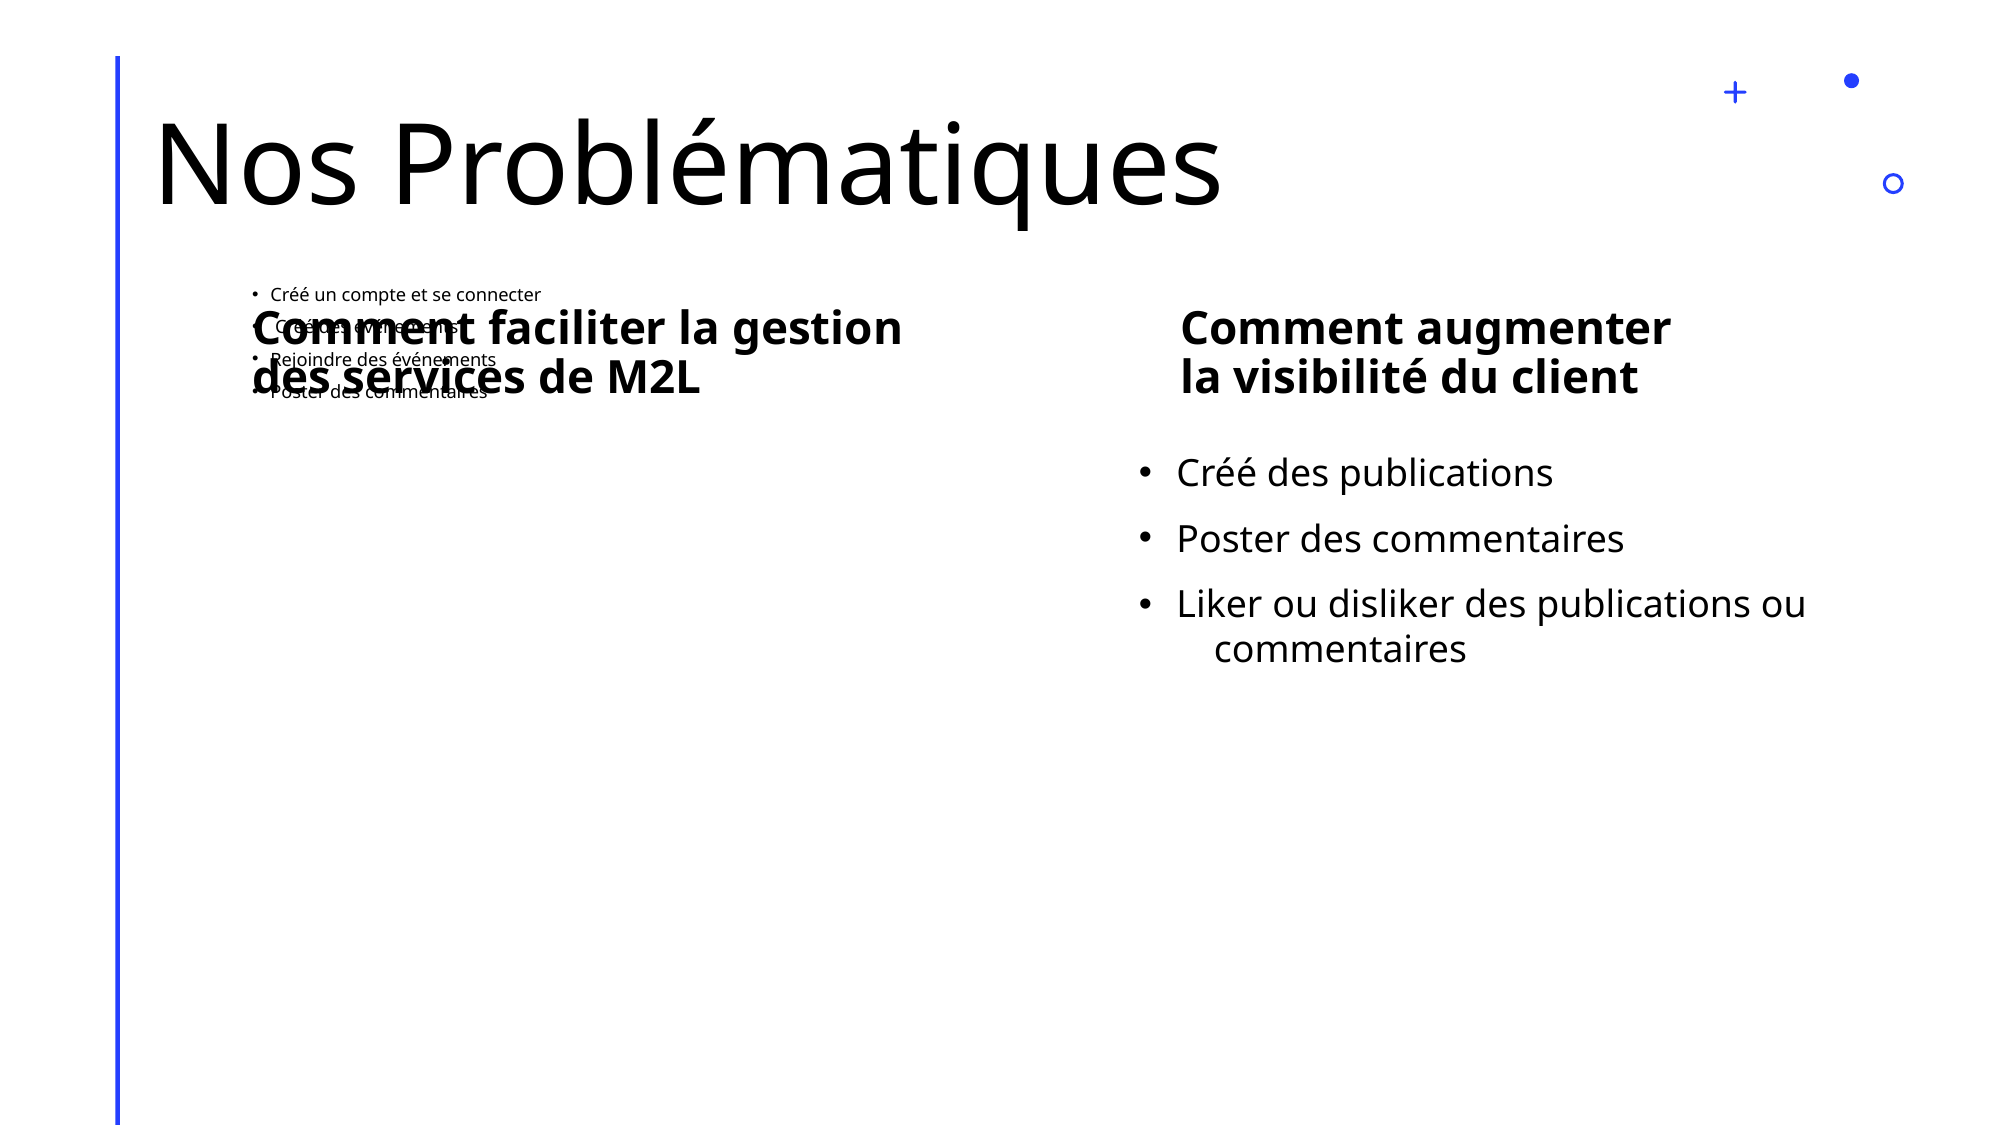

# Nos Problématiques
Comment faciliter la gestion des services de M2L
Créé un compte et se connecter
 Créé des événements
Rejoindre des événements
Poster des commentaires
Comment augmenter la visibilité du client
Créé des publications
Poster des commentaires
Liker ou disliker des publications ou commentaires